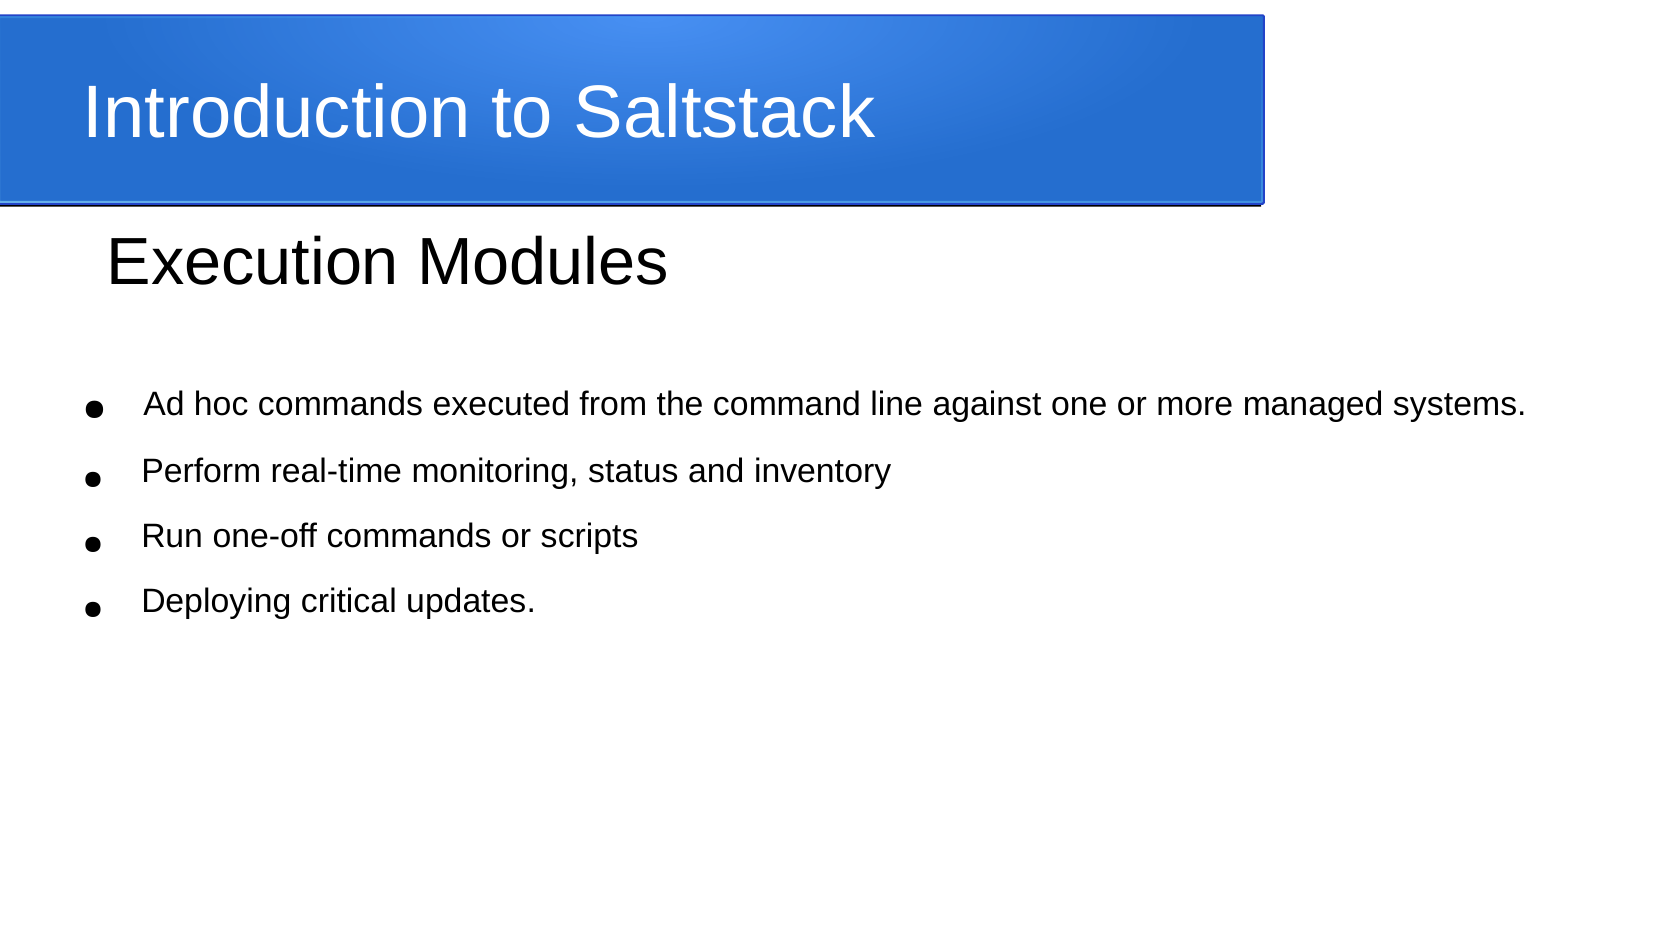

# Introduction to Saltstack
Execution Modules
 Ad hoc commands executed from the command line against one or more managed systems.
 Perform real-time monitoring, status and inventory
 Run one-off commands or scripts
 Deploying critical updates.